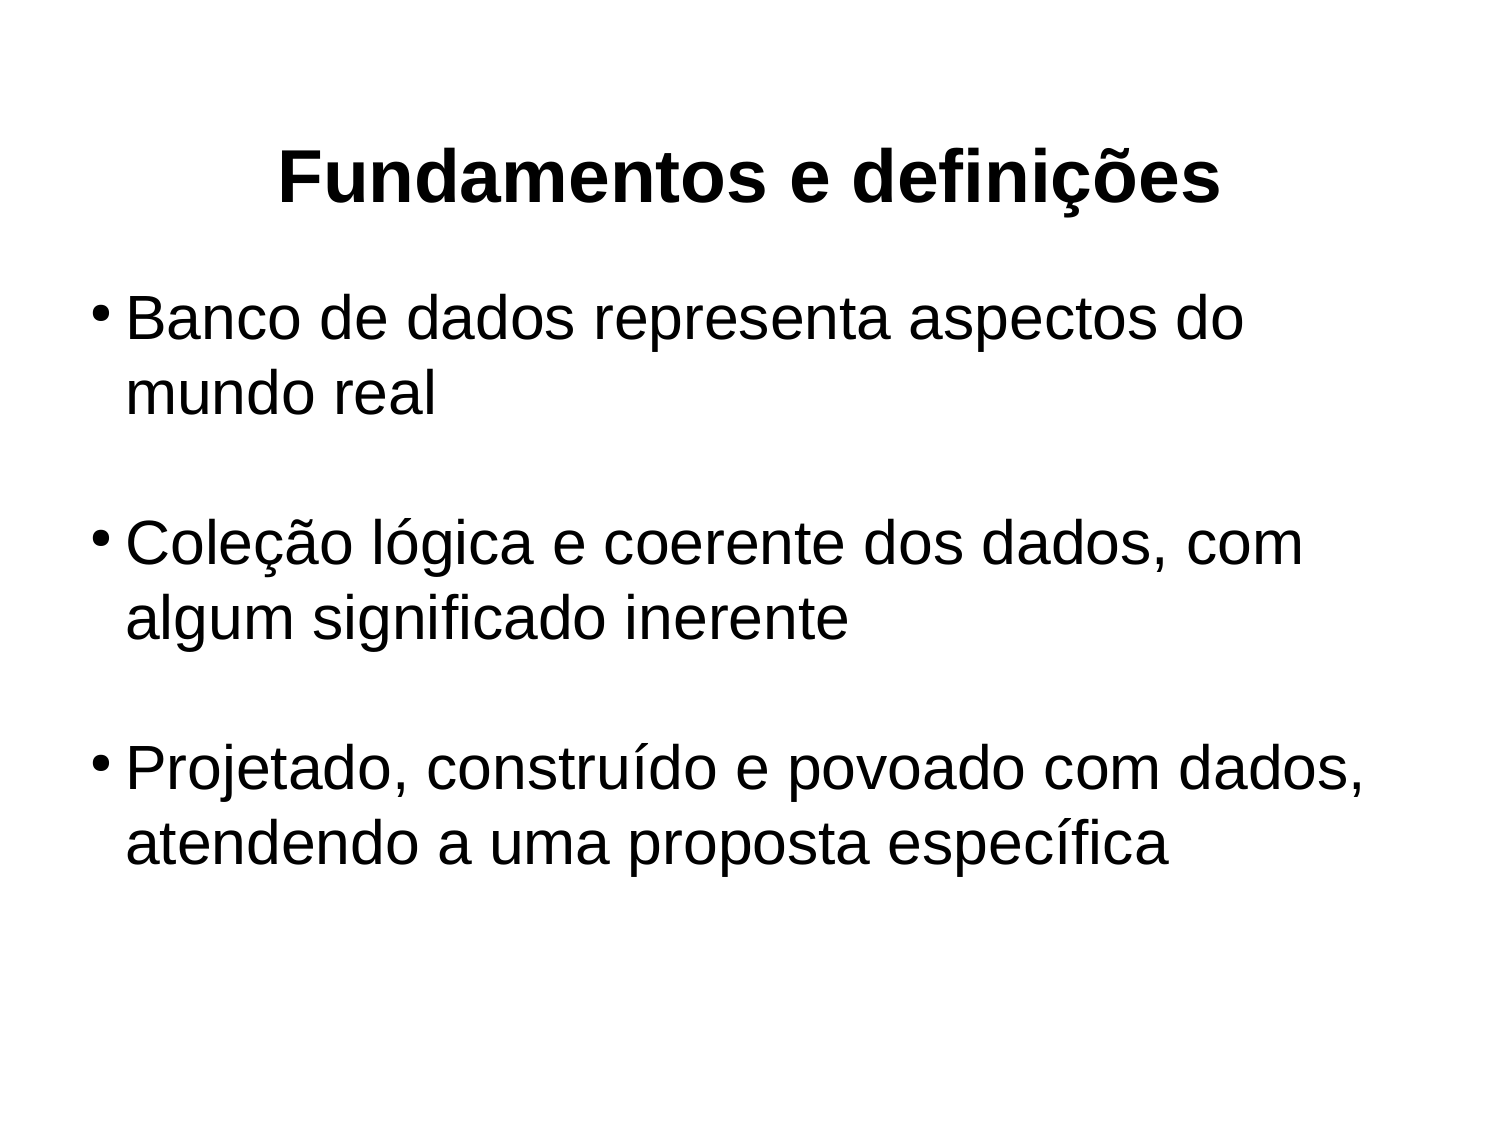

Fundamentos e definições
Banco de dados representa aspectos do mundo real
Coleção lógica e coerente dos dados, com algum significado inerente
Projetado, construído e povoado com dados, atendendo a uma proposta específica